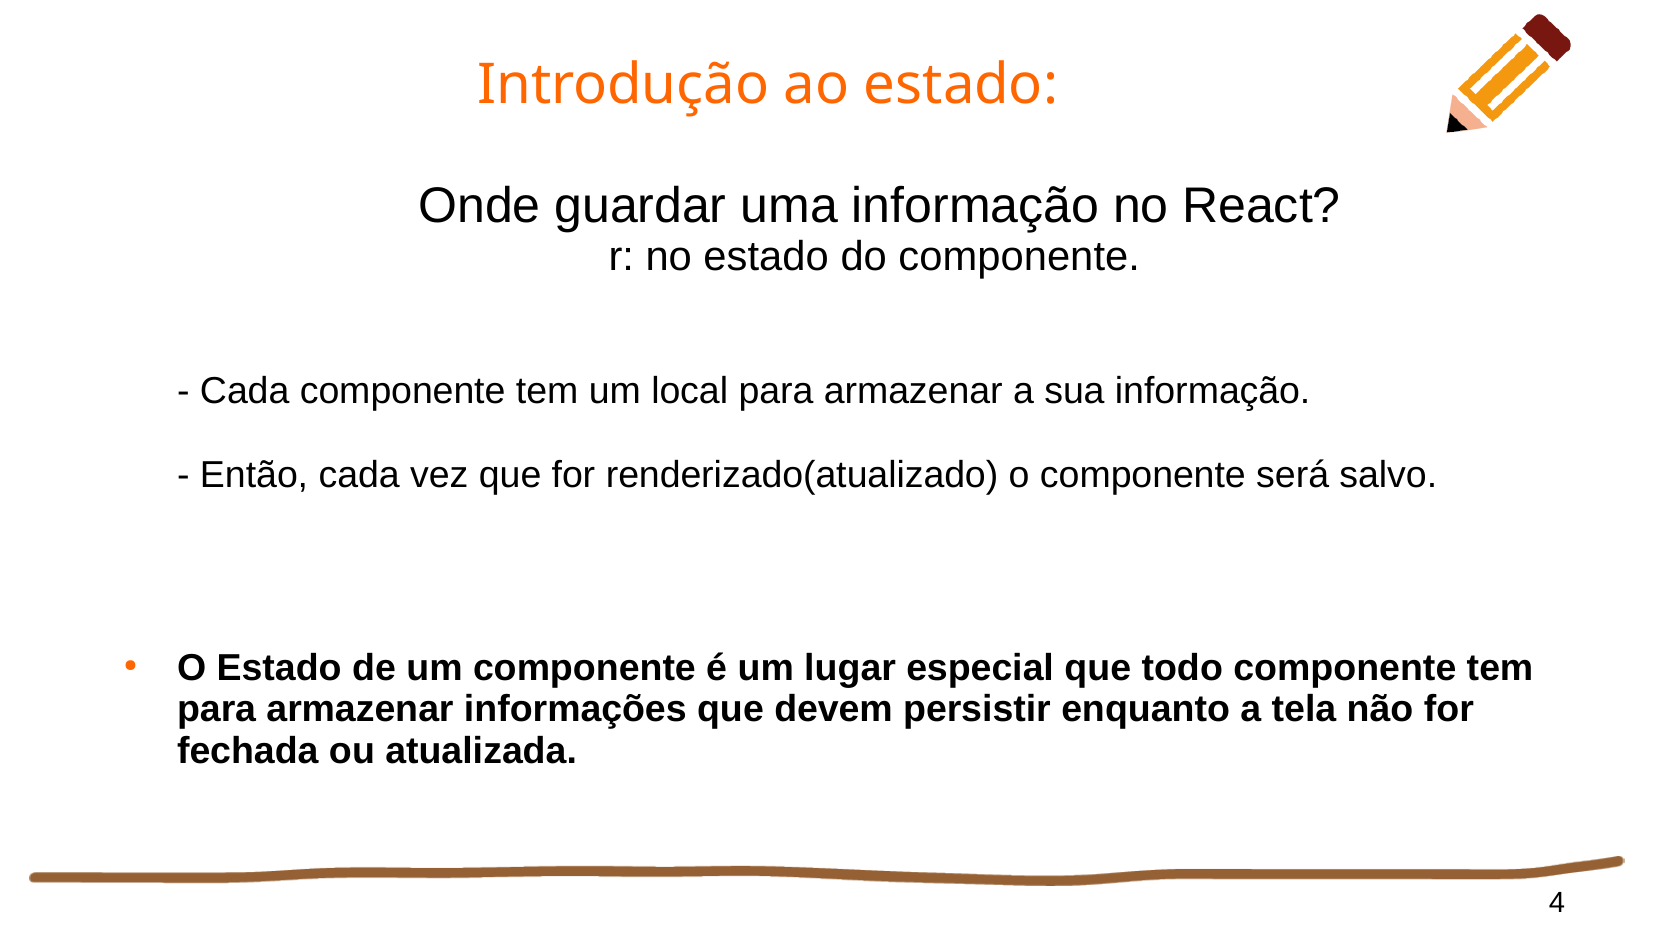

# Introdução ao estado:
Onde guardar uma informação no React?
r: no estado do componente.
- Cada componente tem um local para armazenar a sua informação.
- Então, cada vez que for renderizado(atualizado) o componente será salvo.
O Estado de um componente é um lugar especial que todo componente tem para armazenar informações que devem persistir enquanto a tela não for fechada ou atualizada.
4